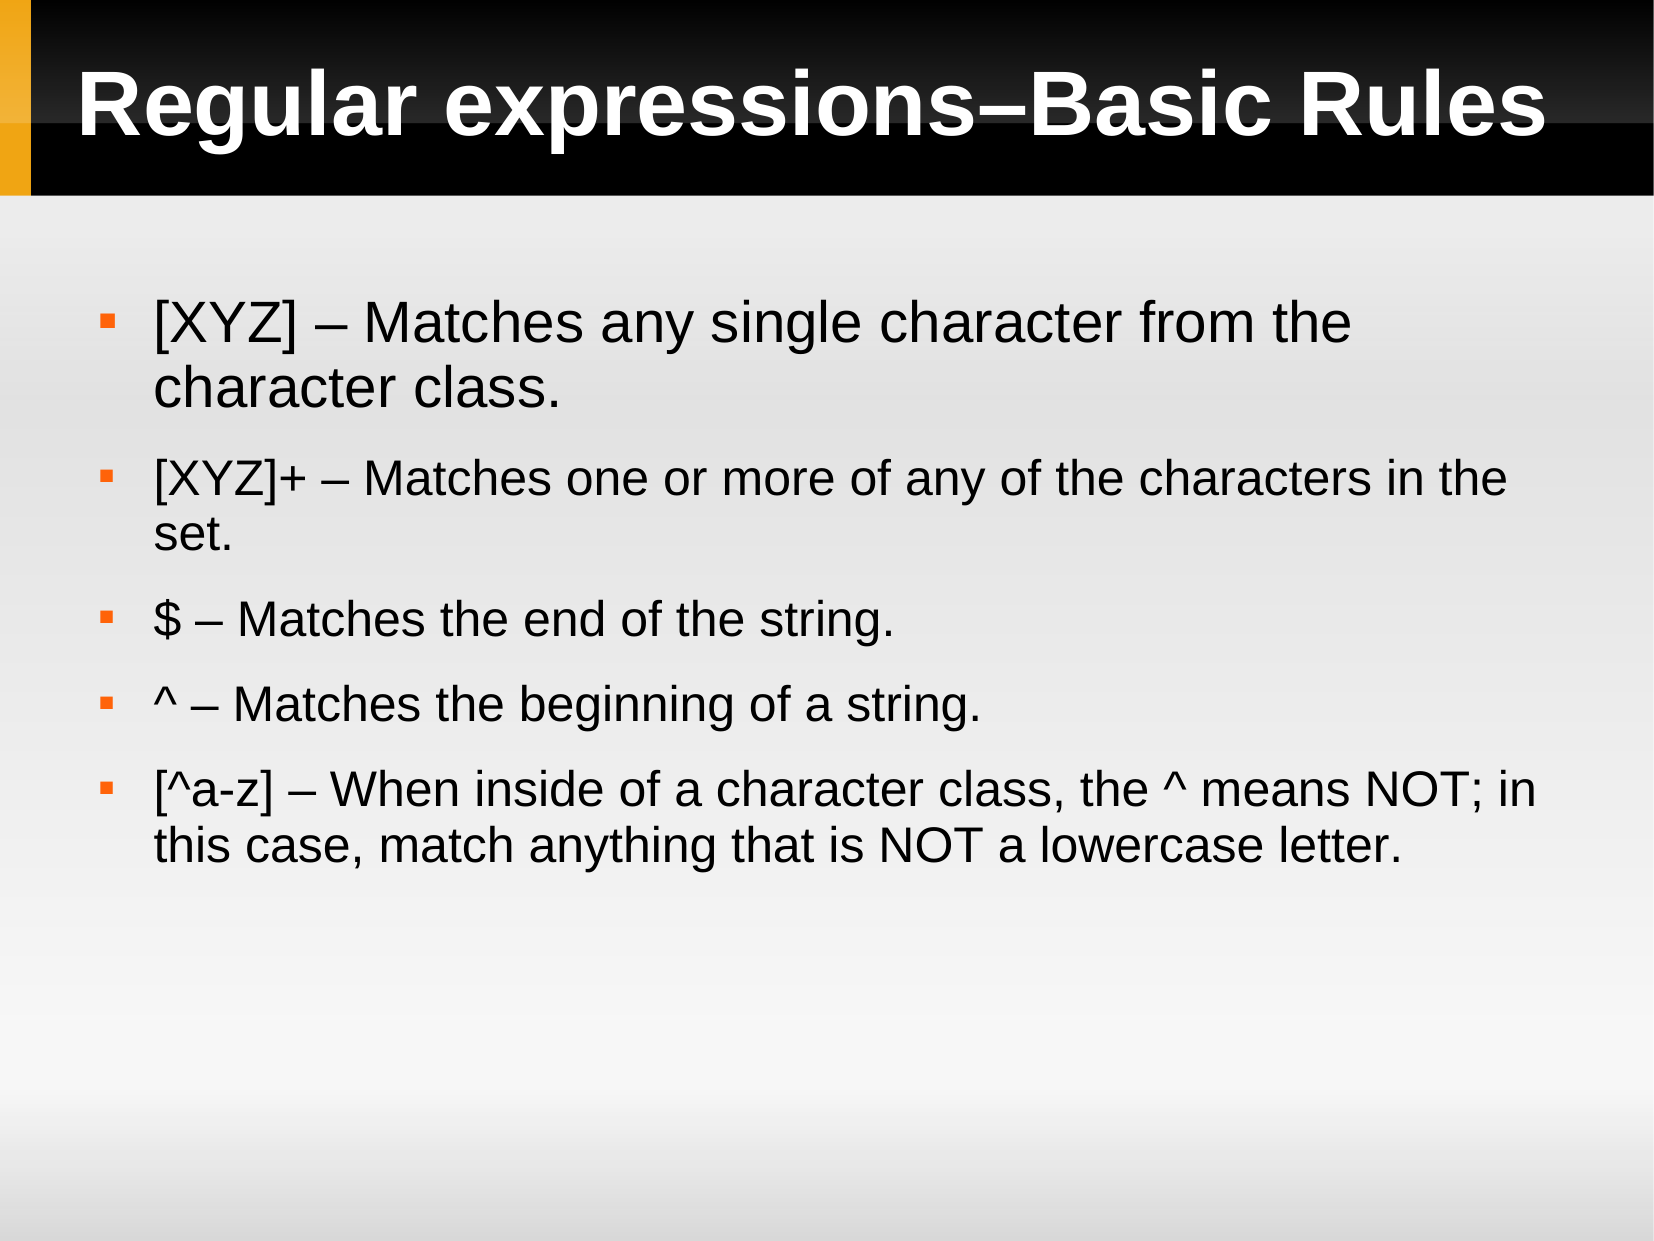

# Regular expressions–Basic Rules
[XYZ] – Matches any single character from the character class.
[XYZ]+ – Matches one or more of any of the characters in the set.
$ – Matches the end of the string.
^ – Matches the beginning of a string.
[^a-z] – When inside of a character class, the ^ means NOT; in this case, match anything that is NOT a lowercase letter.